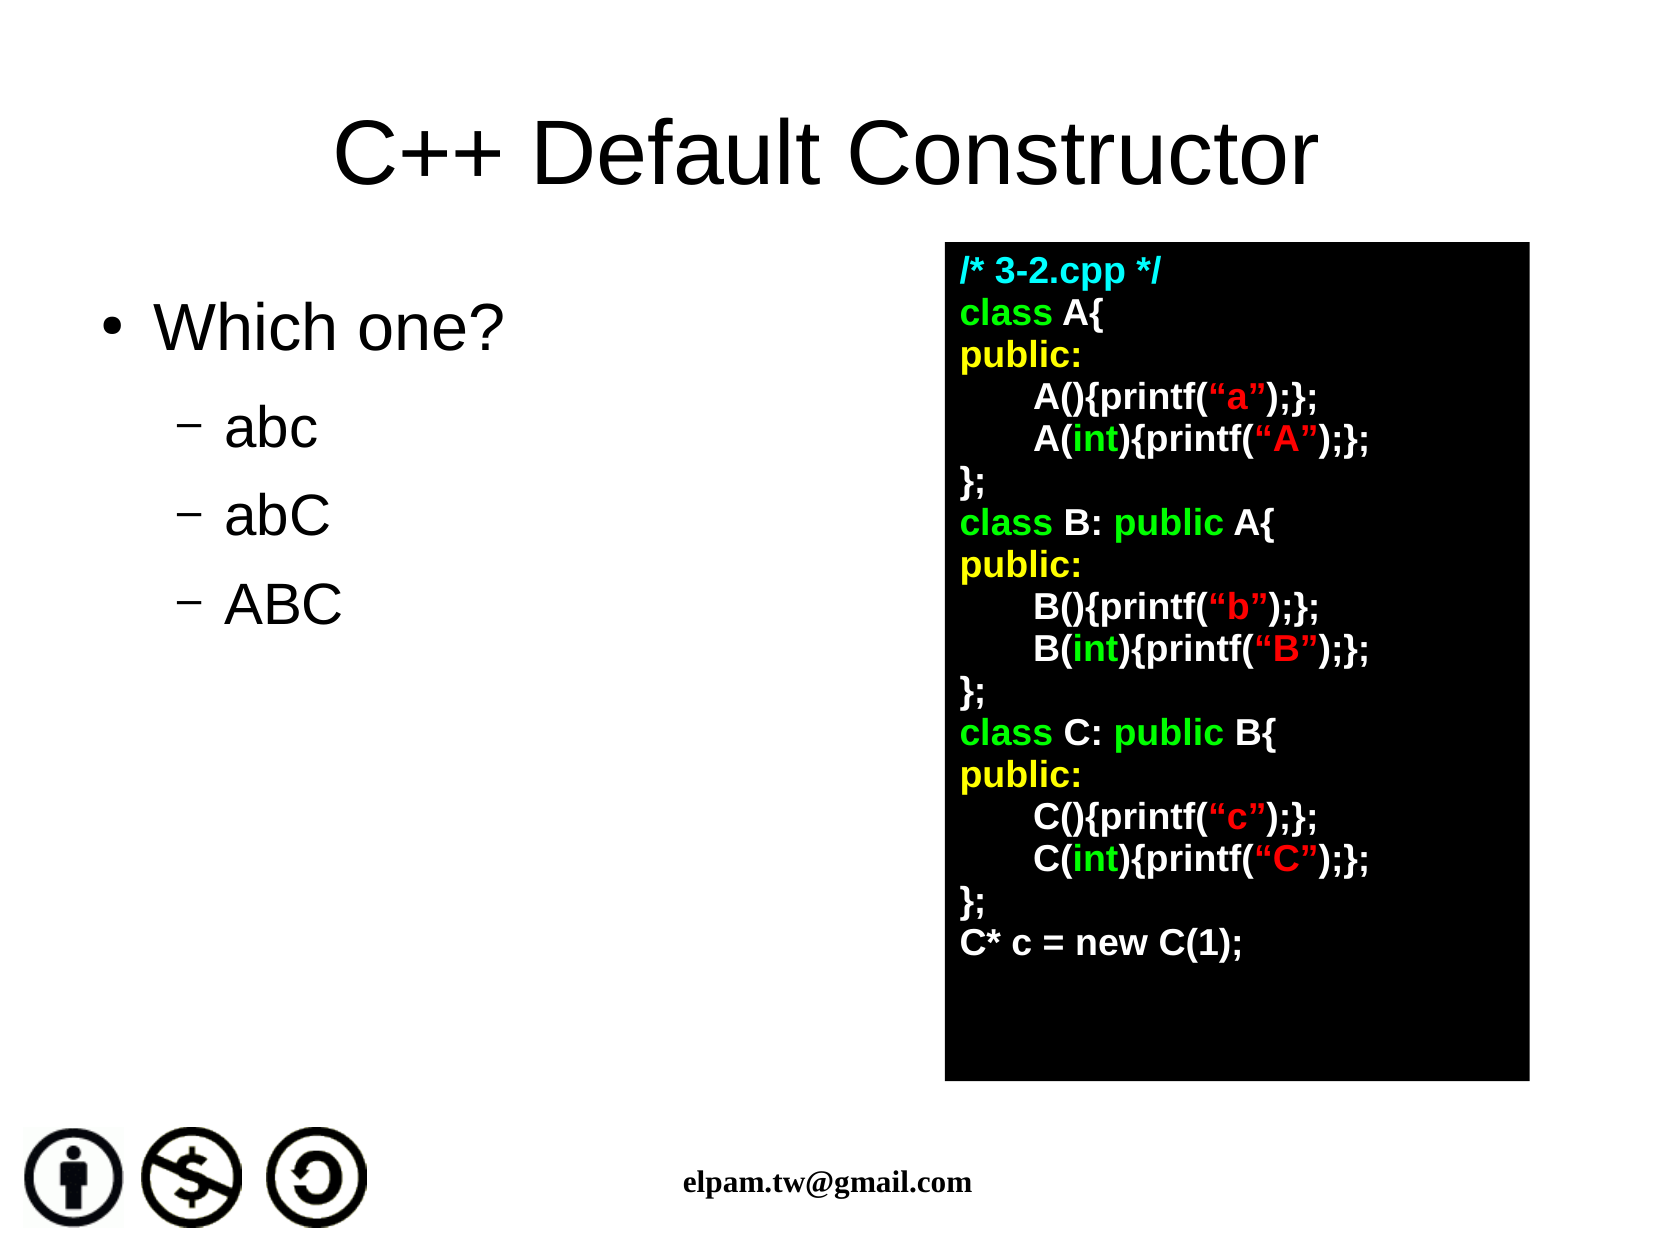

# C++ Default Constructor
/* 3-2.cpp */
class A{
public:
 A(){printf(“a”);};
 A(int){printf(“A”);};
};
class B: public A{
public:
 B(){printf(“b”);};
 B(int){printf(“B”);};
};
class C: public B{
public:
 C(){printf(“c”);};
 C(int){printf(“C”);};
};
C* c = new C(1);
Which one?
abc
abC
ABC